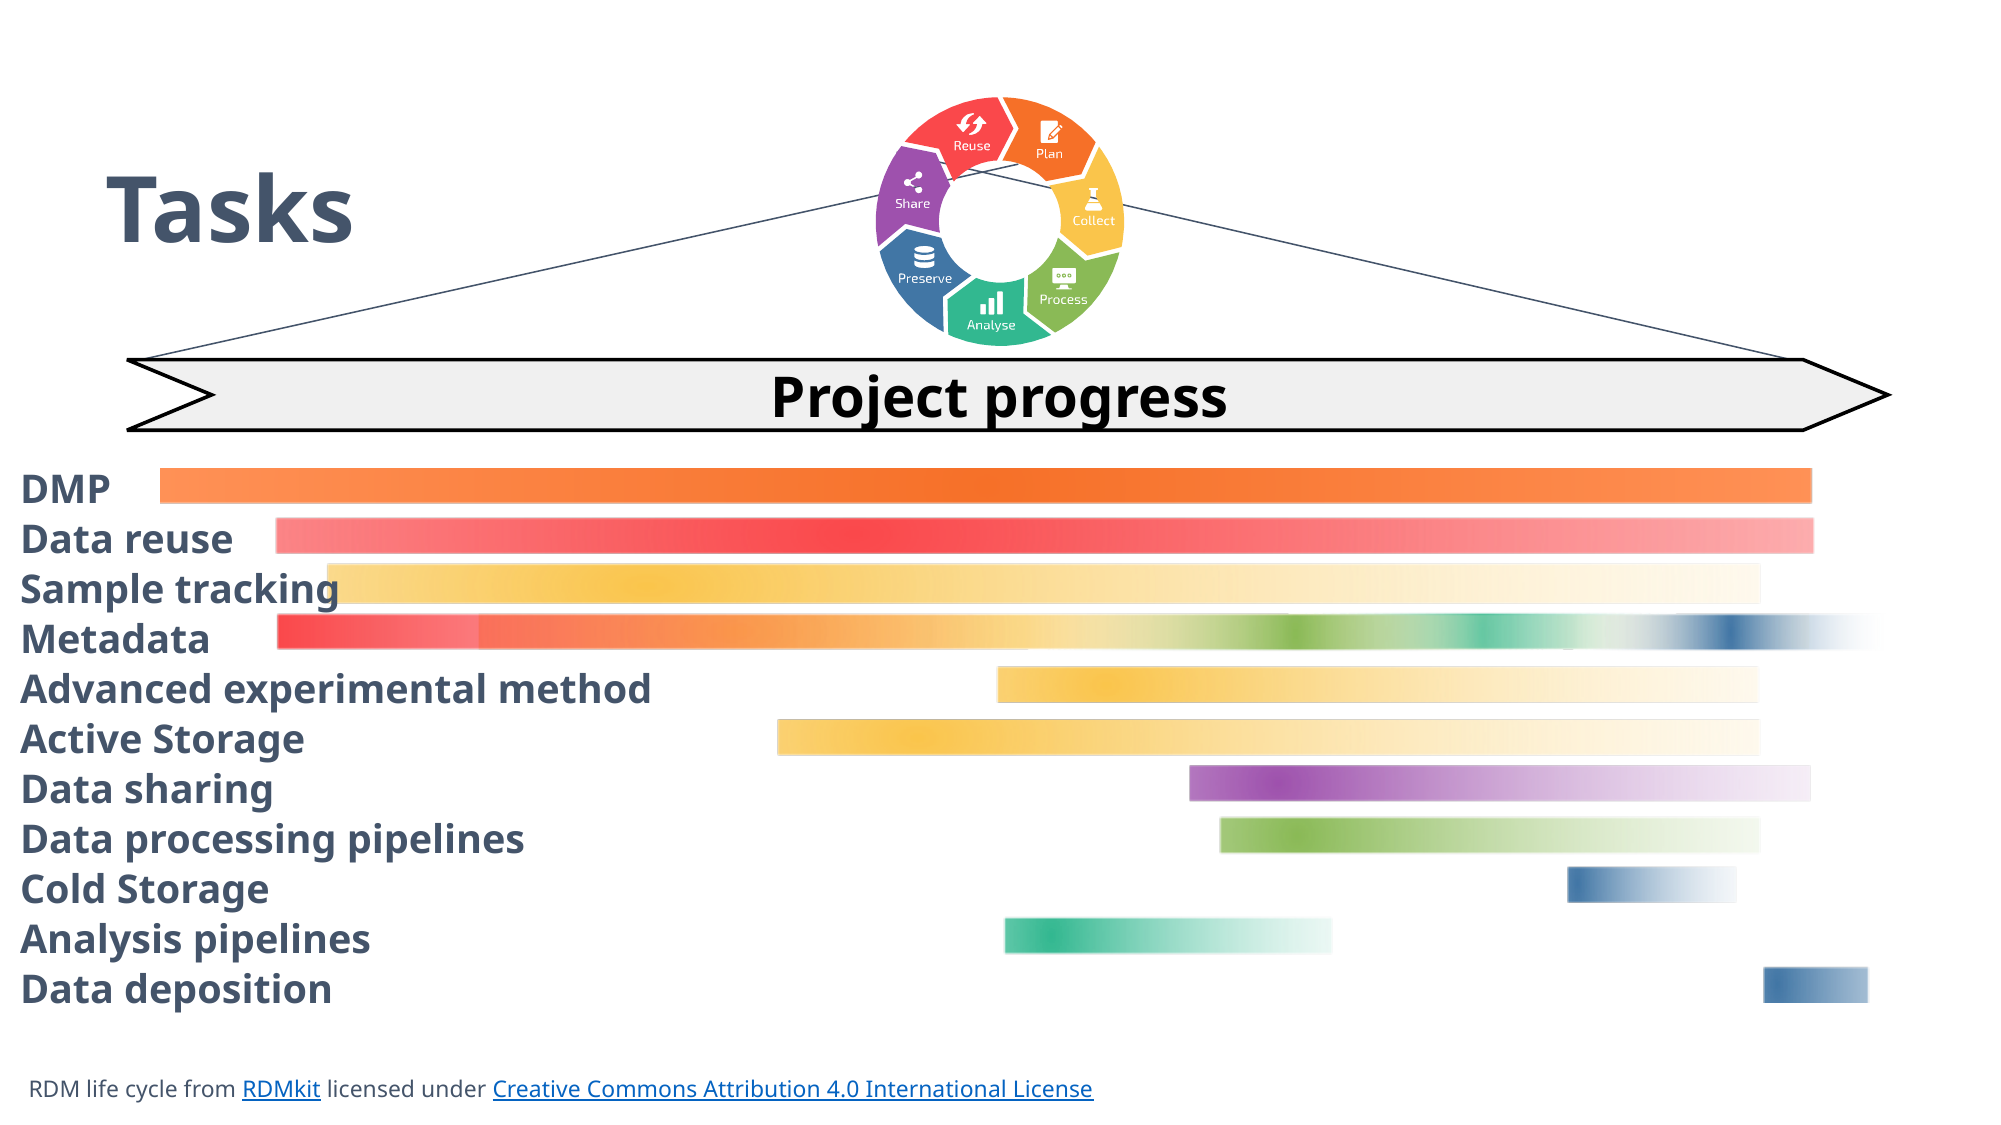

# Tasks
Project progress
DMP
Data reuse
Sample tracking
Metadata
Advanced experimental method
Active Storage
Data sharing
Data processing pipelines
Cold Storage
Analysis pipelines
Data deposition
RDM life cycle from RDMkit licensed under Creative Commons Attribution 4.0 International License